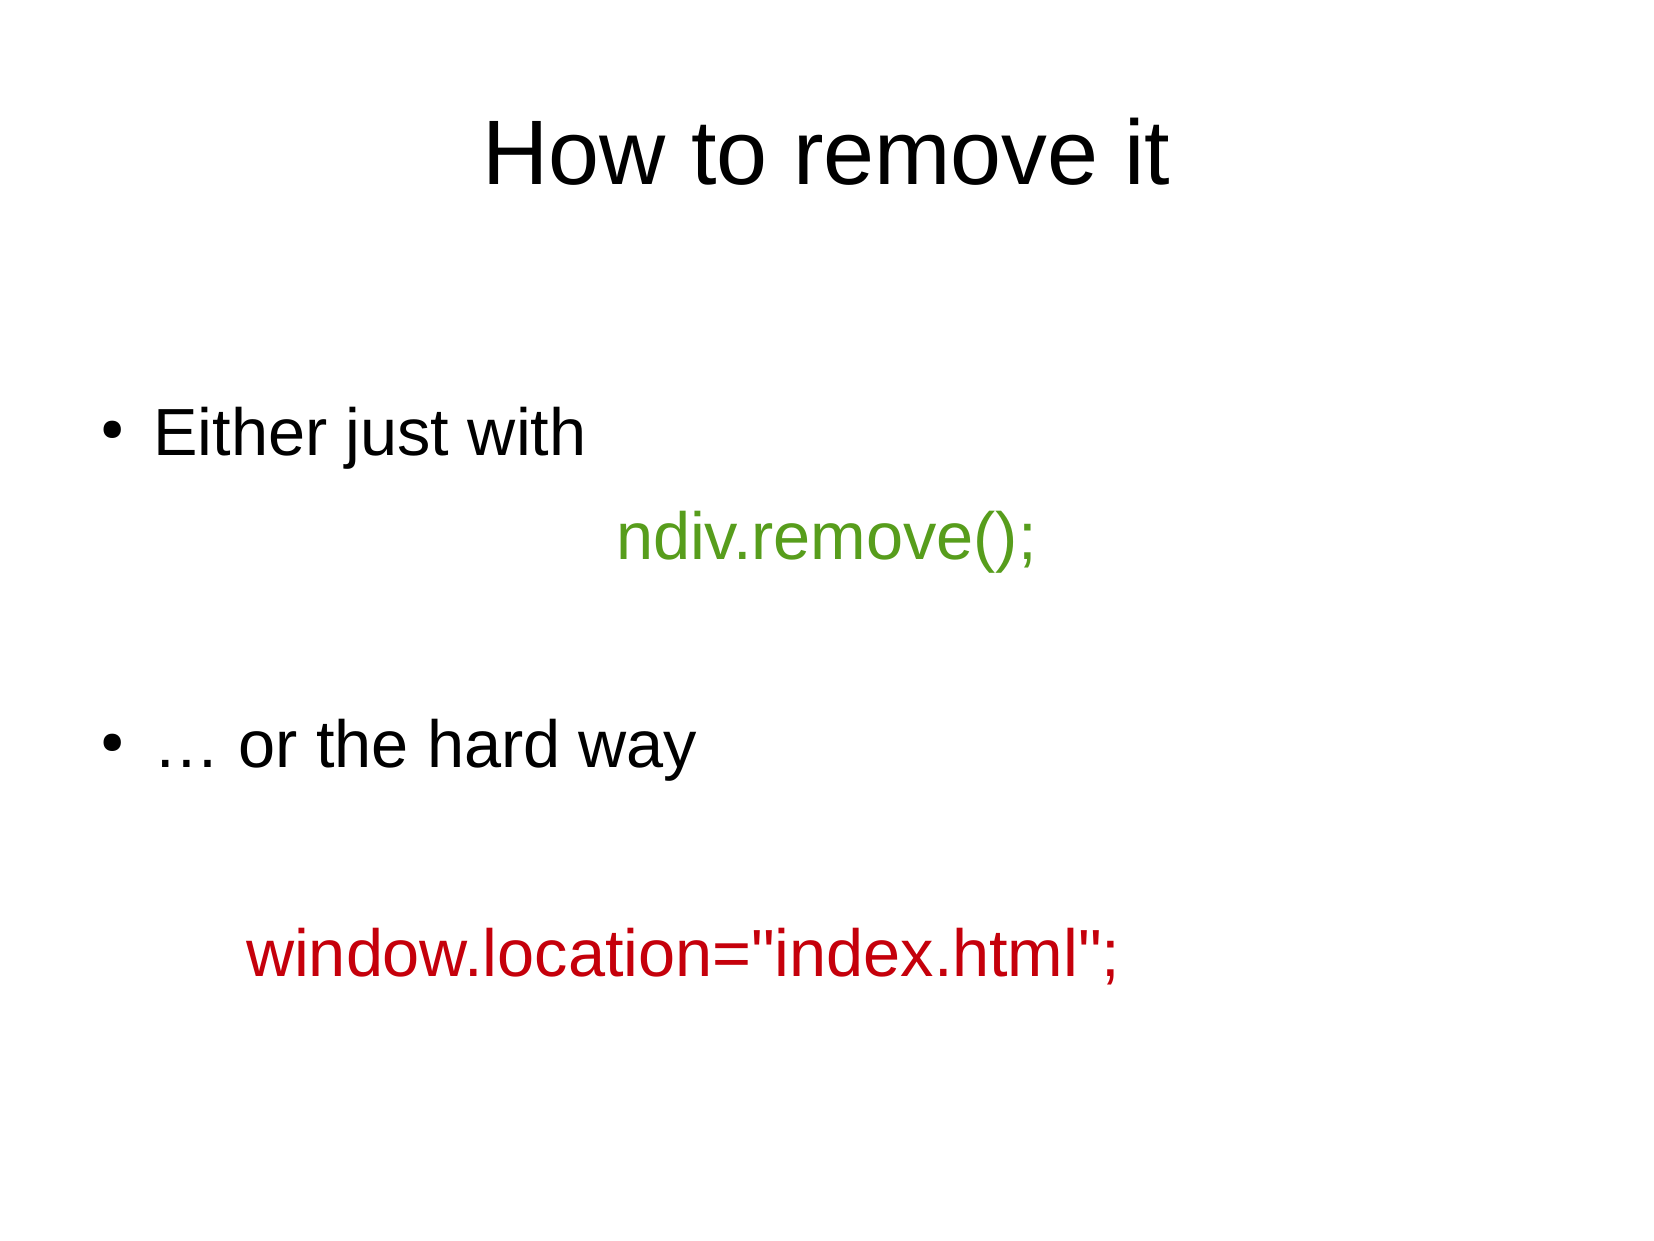

# How to remove it
Either just with
 ndiv.remove();
… or the hard way
 window.location="index.html";